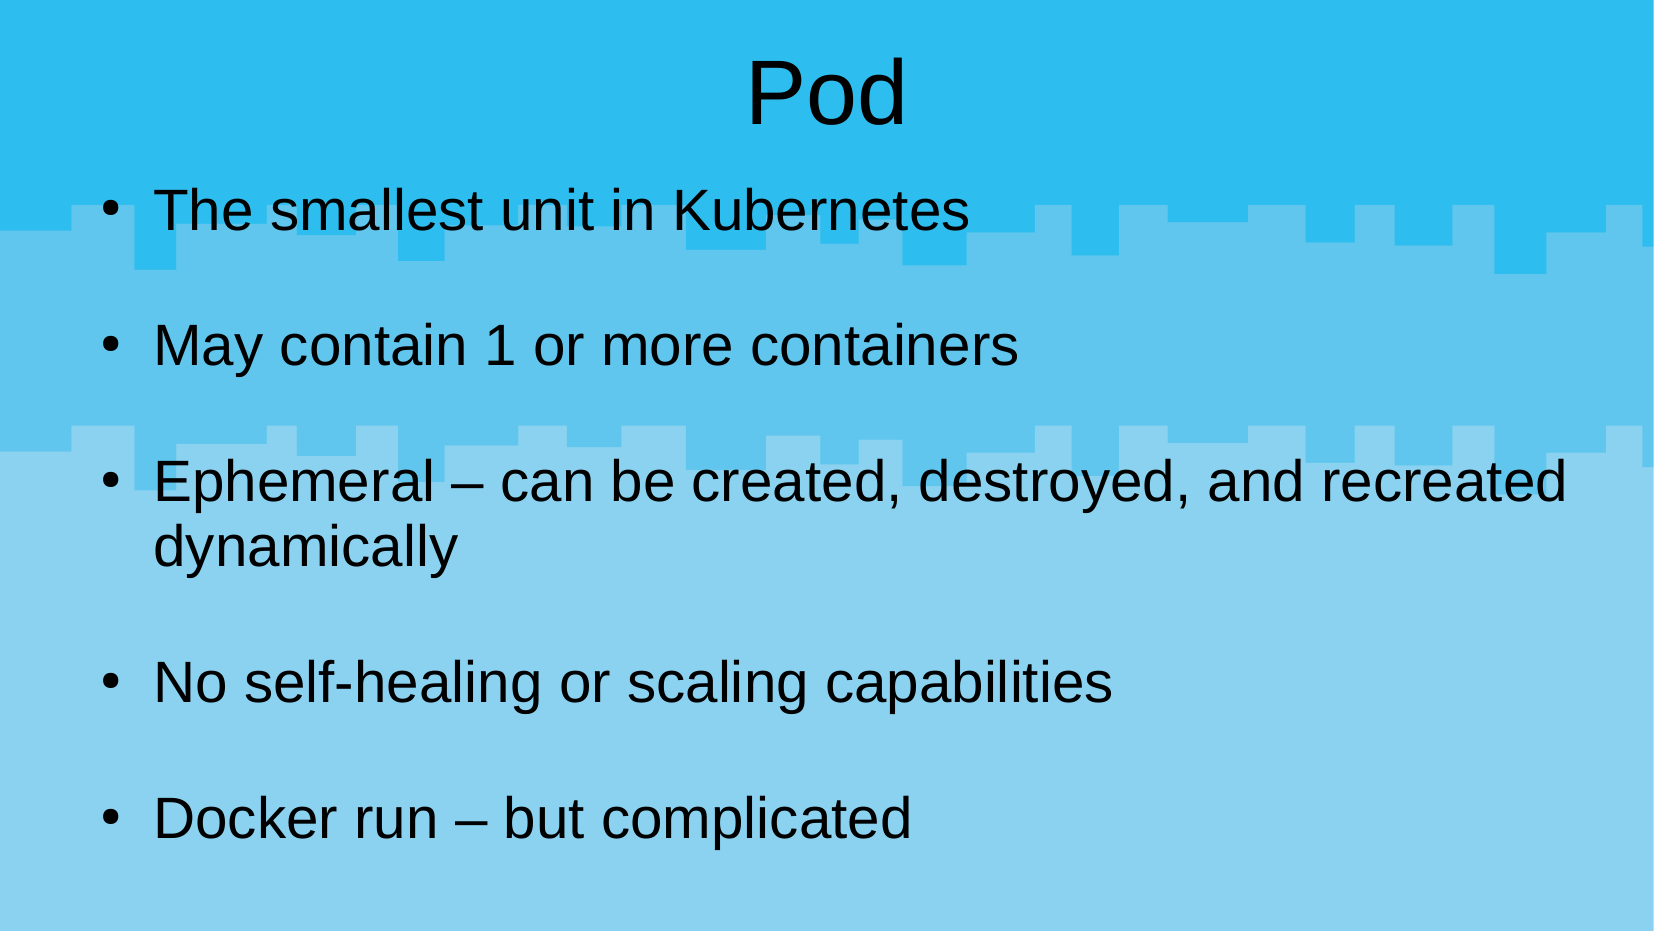

# Pod
The smallest unit in Kubernetes
May contain 1 or more containers
Ephemeral – can be created, destroyed, and recreated dynamically
No self-healing or scaling capabilities
Docker run – but complicated